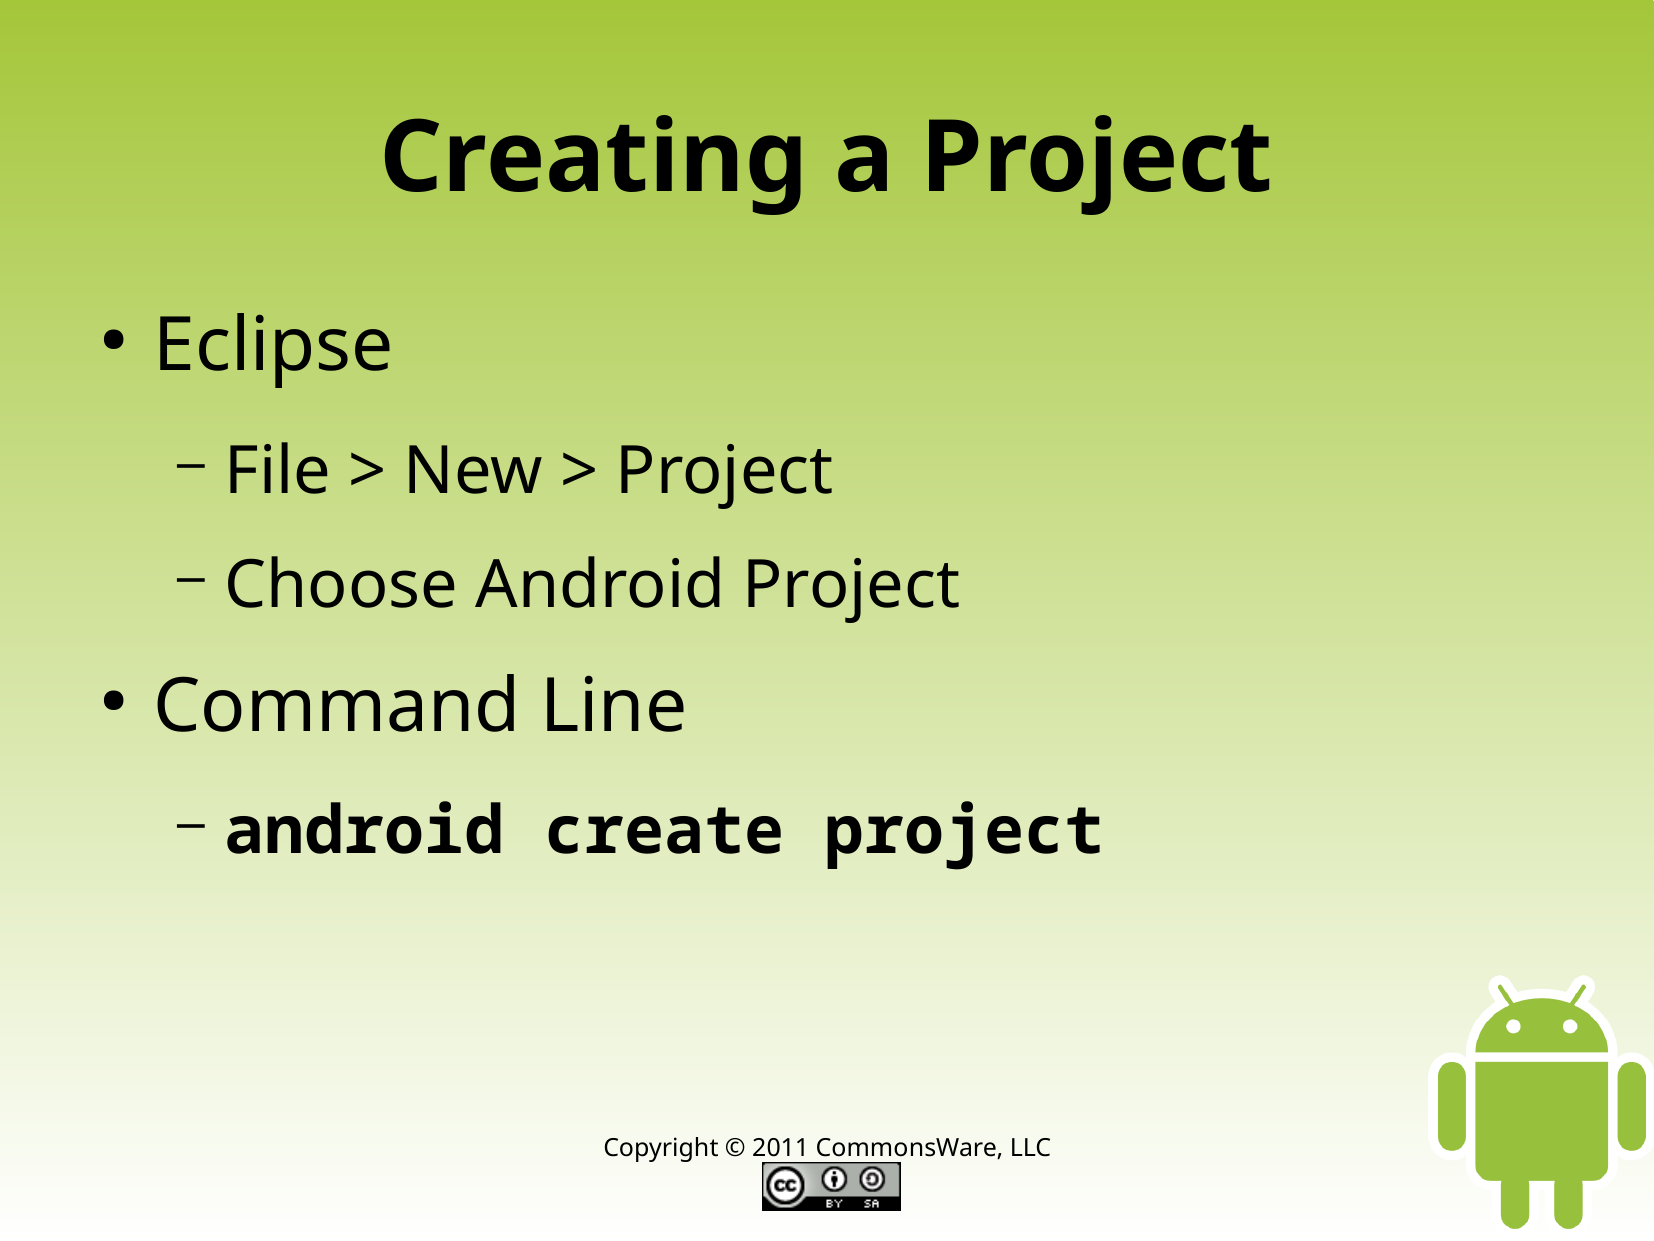

# Creating a Project
Eclipse
File > New > Project
Choose Android Project
Command Line
android create project